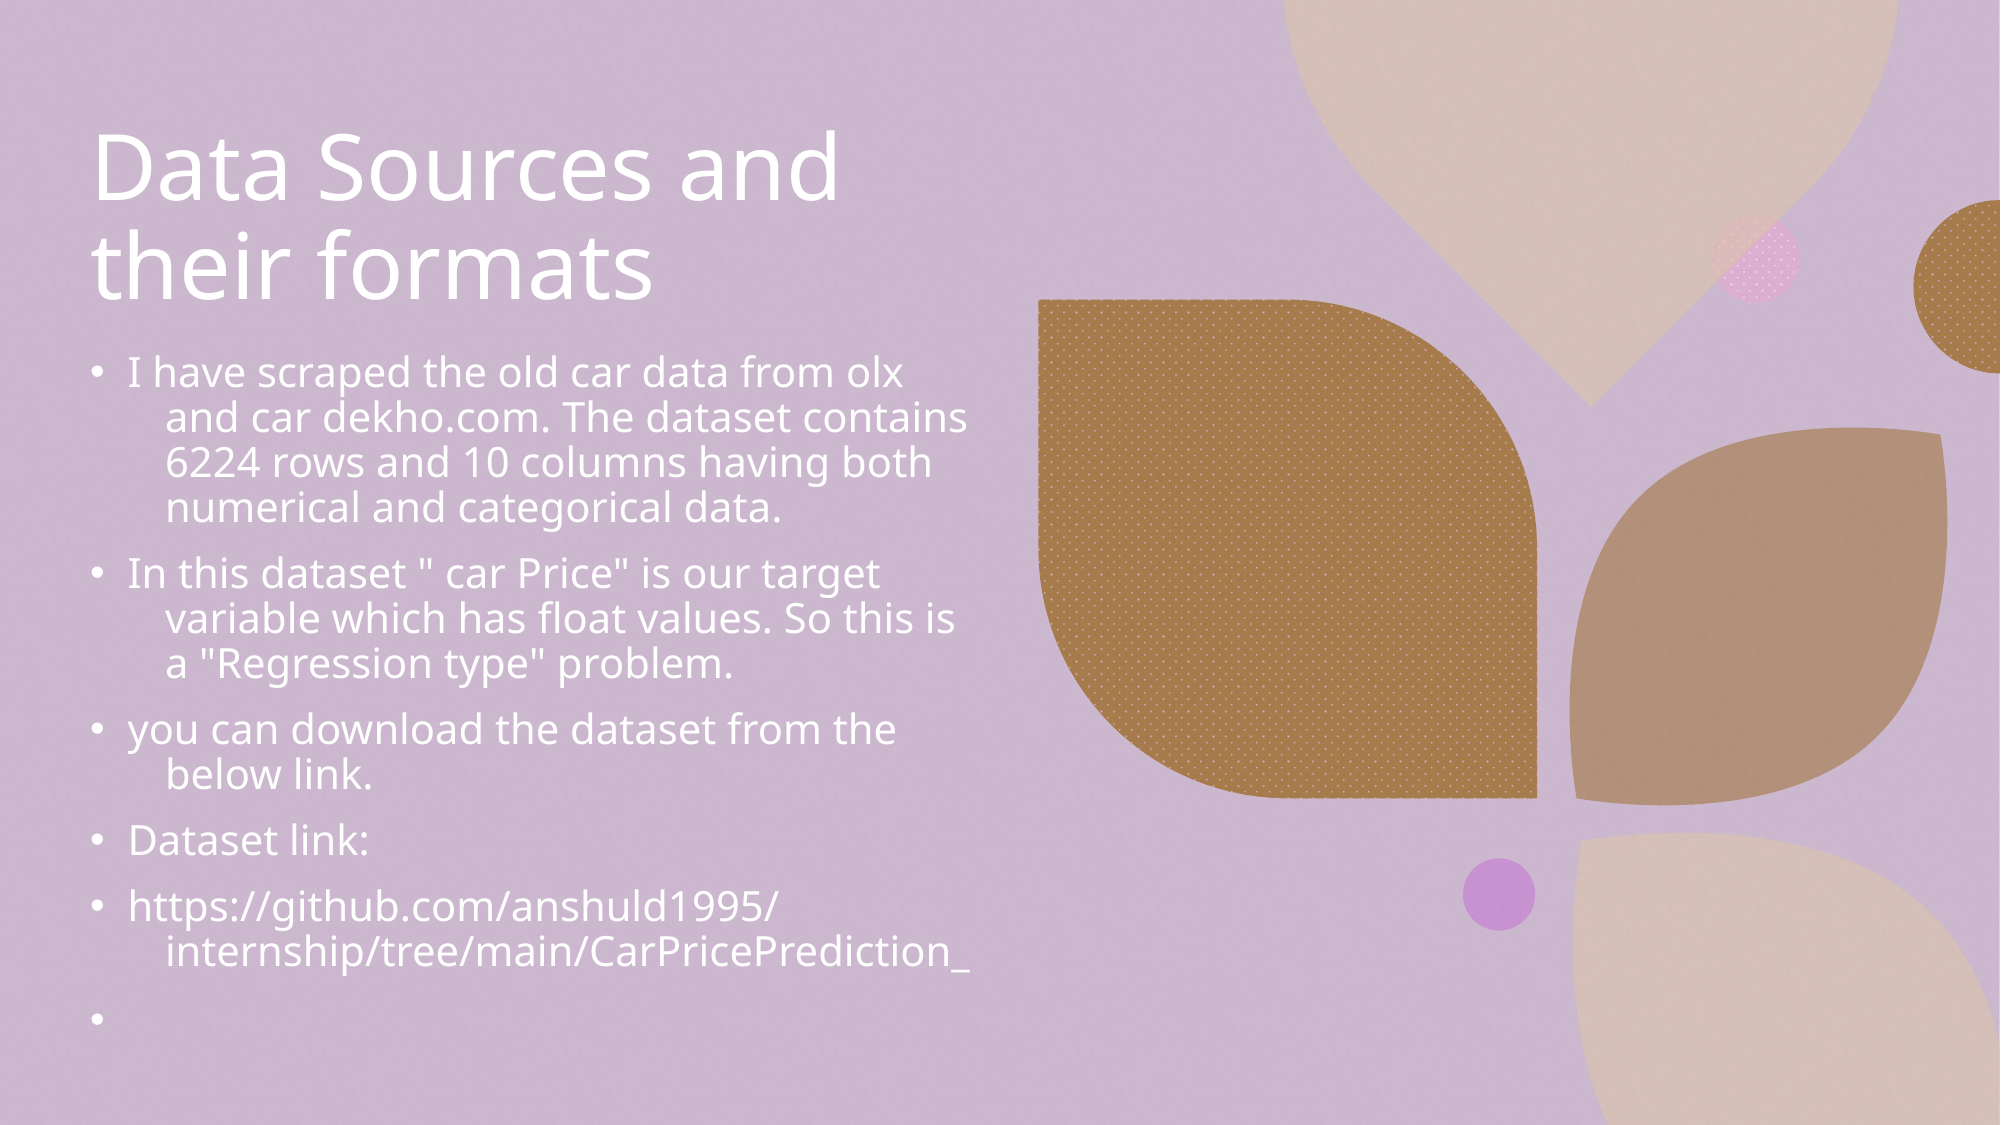

# Data Sources and their formats
I have scraped the old car data from olx and car dekho.com. The dataset contains 6224 rows and 10 columns having both numerical and categorical data.
In this dataset " car Price" is our target variable which has float values. So this is a "Regression type" problem.
you can download the dataset from the below link.
Dataset link:
https://github.com/anshuld1995/internship/tree/main/CarPricePrediction_